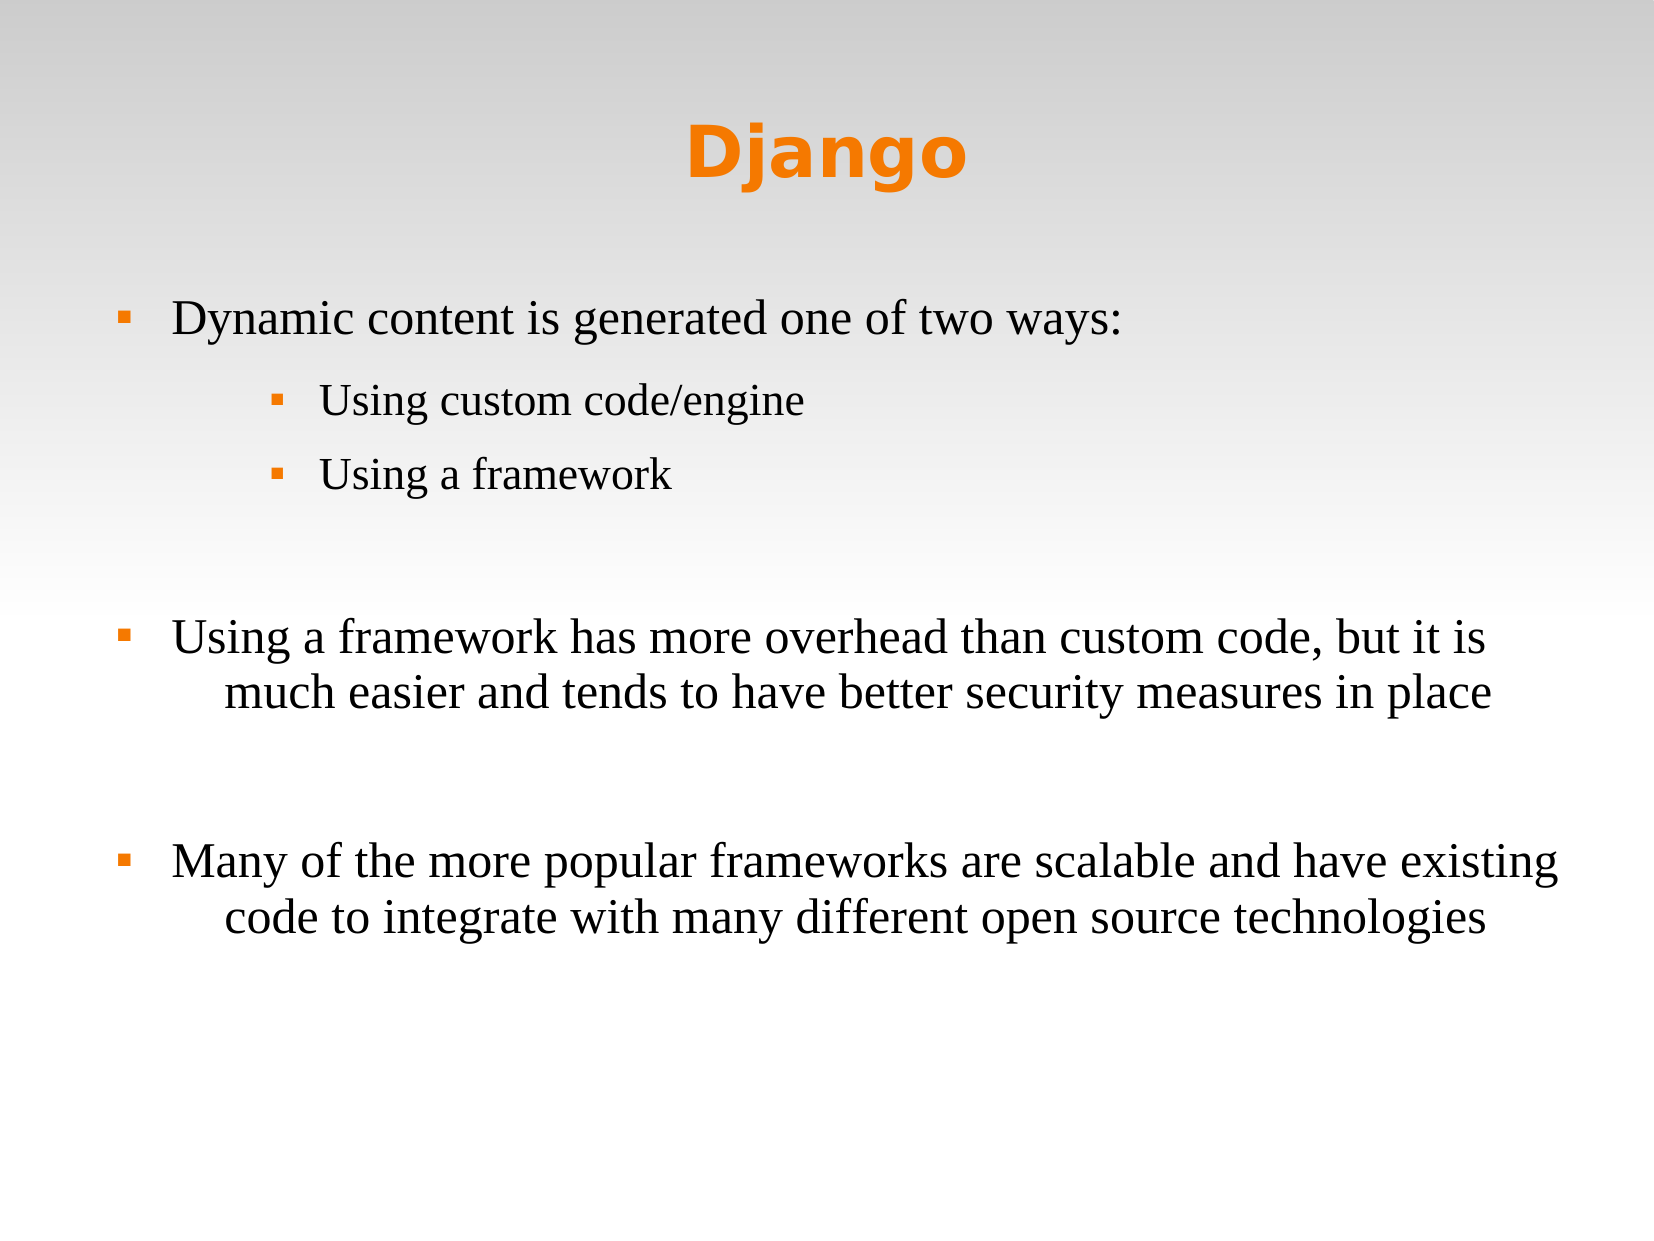

# Django
Dynamic content is generated one of two ways:
Using custom code/engine
Using a framework
Using a framework has more overhead than custom code, but it is much easier and tends to have better security measures in place
Many of the more popular frameworks are scalable and have existing code to integrate with many different open source technologies